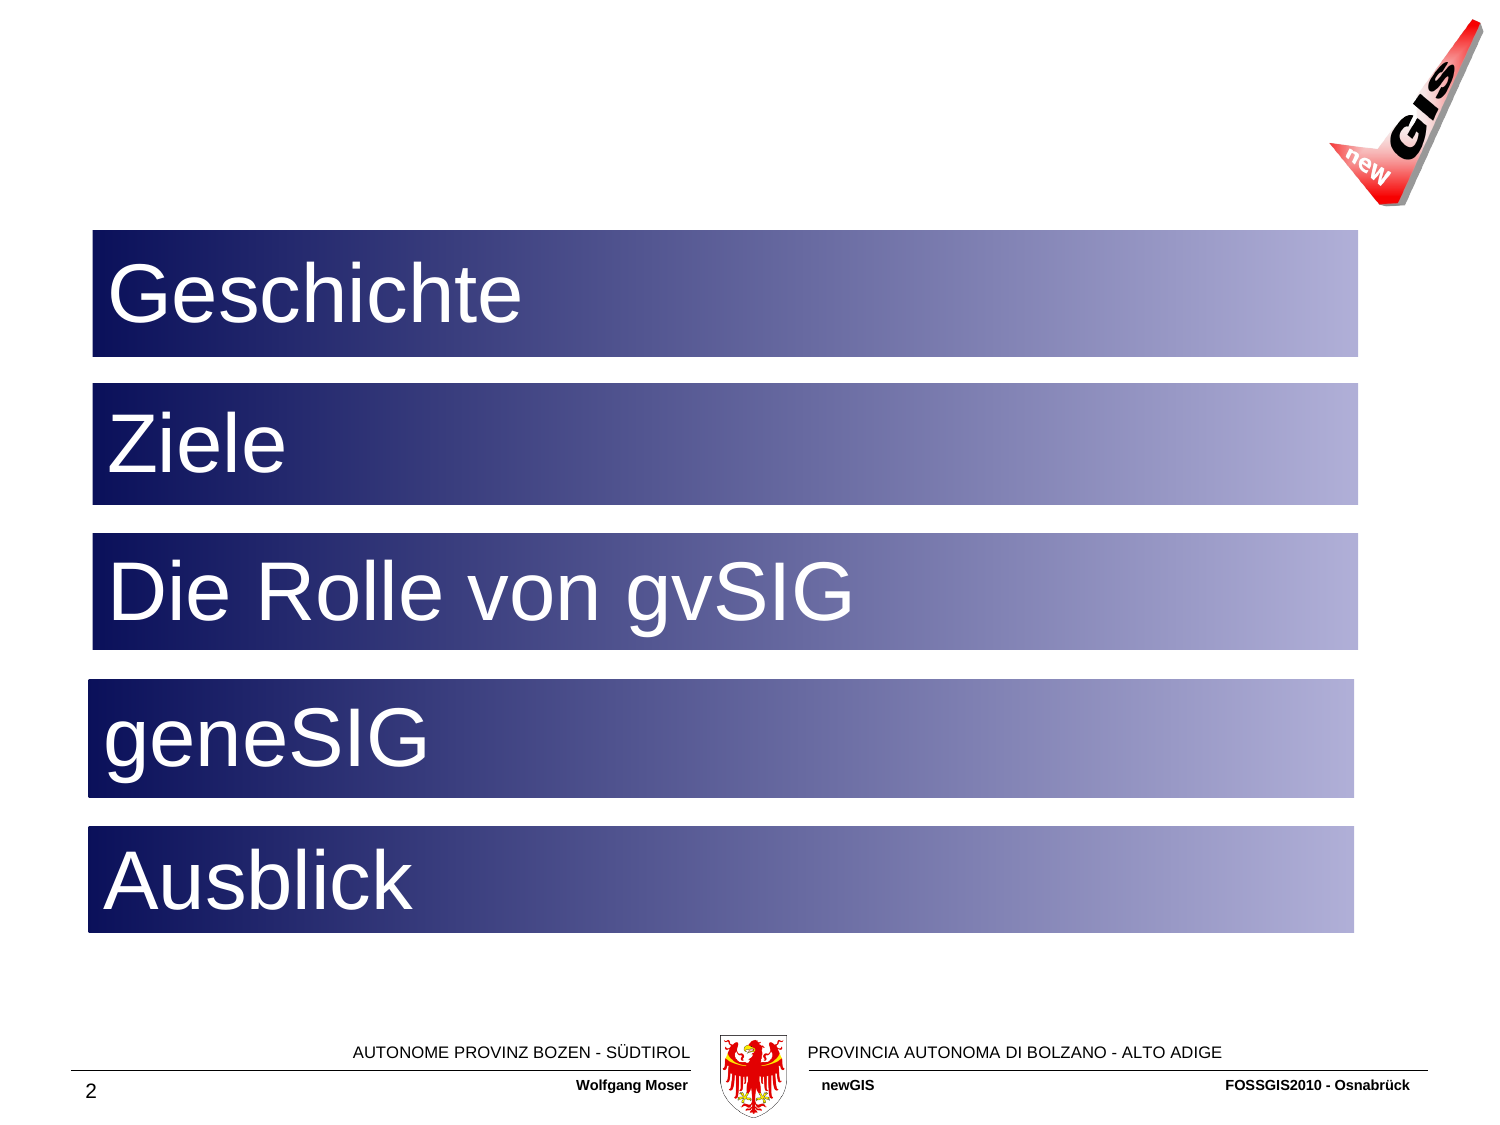

Geschichte
Ziele
Die Rolle von gvSIG
geneSIG
Ausblick